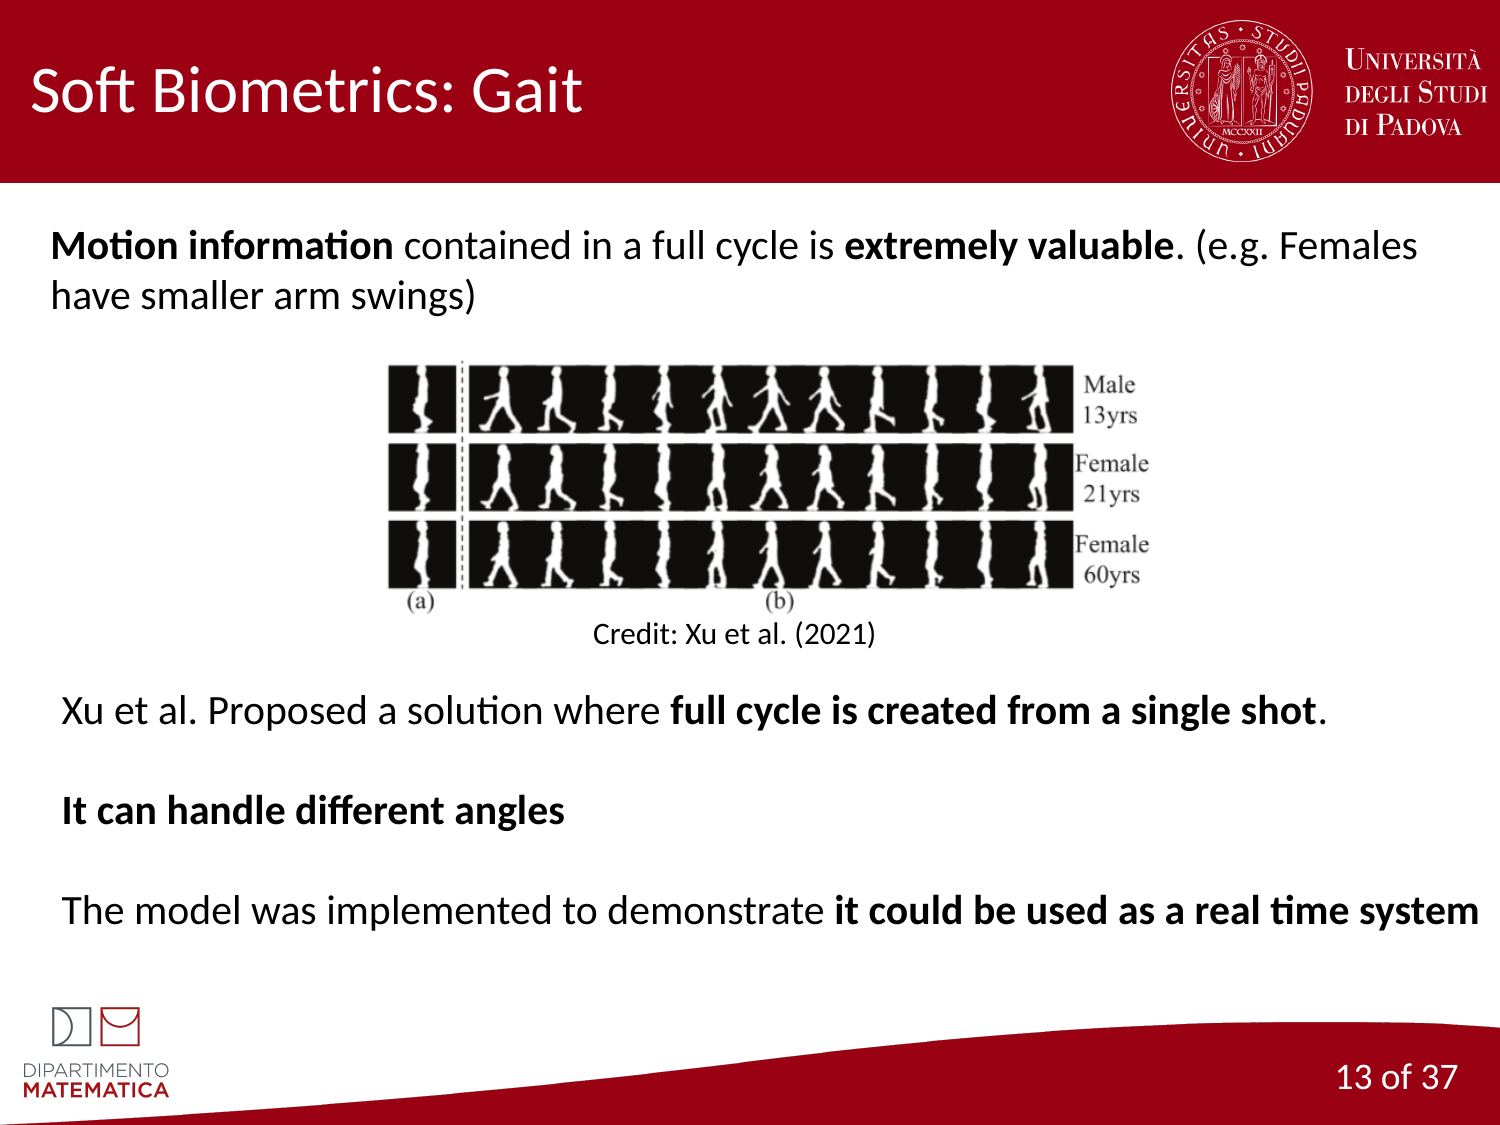

# Soft Biometrics: Gait
Motion information contained in a full cycle is extremely valuable. (e.g. Females have smaller arm swings)
Credit: Xu et al. (2021)
Xu et al. Proposed a solution where full cycle is created from a single shot.
It can handle different angles
The model was implemented to demonstrate it could be used as a real time system
Credit: Xu et al. (2021)
 of 37